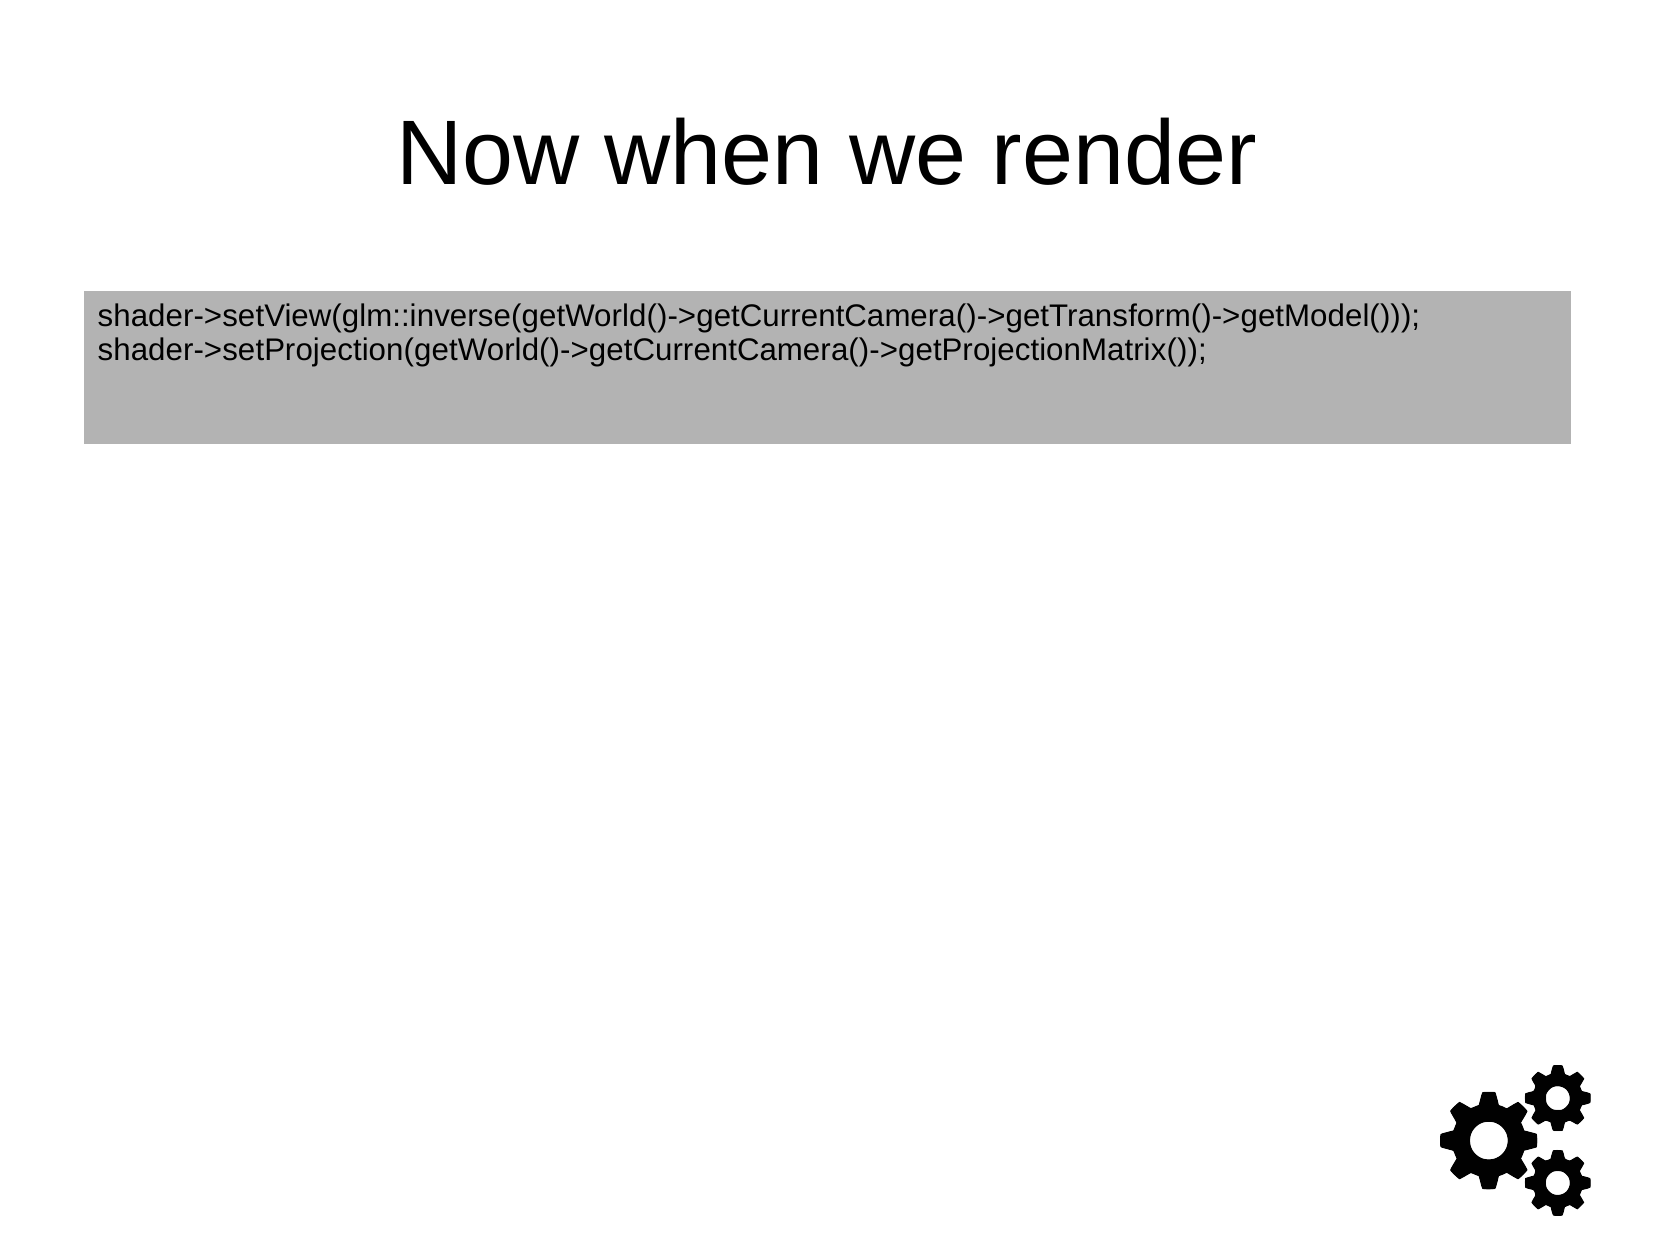

# Now when we render
| shader->setView(glm::inverse(getWorld()->getCurrentCamera()->getTransform()->getModel())); shader->setProjection(getWorld()->getCurrentCamera()->getProjectionMatrix()); |
| --- |